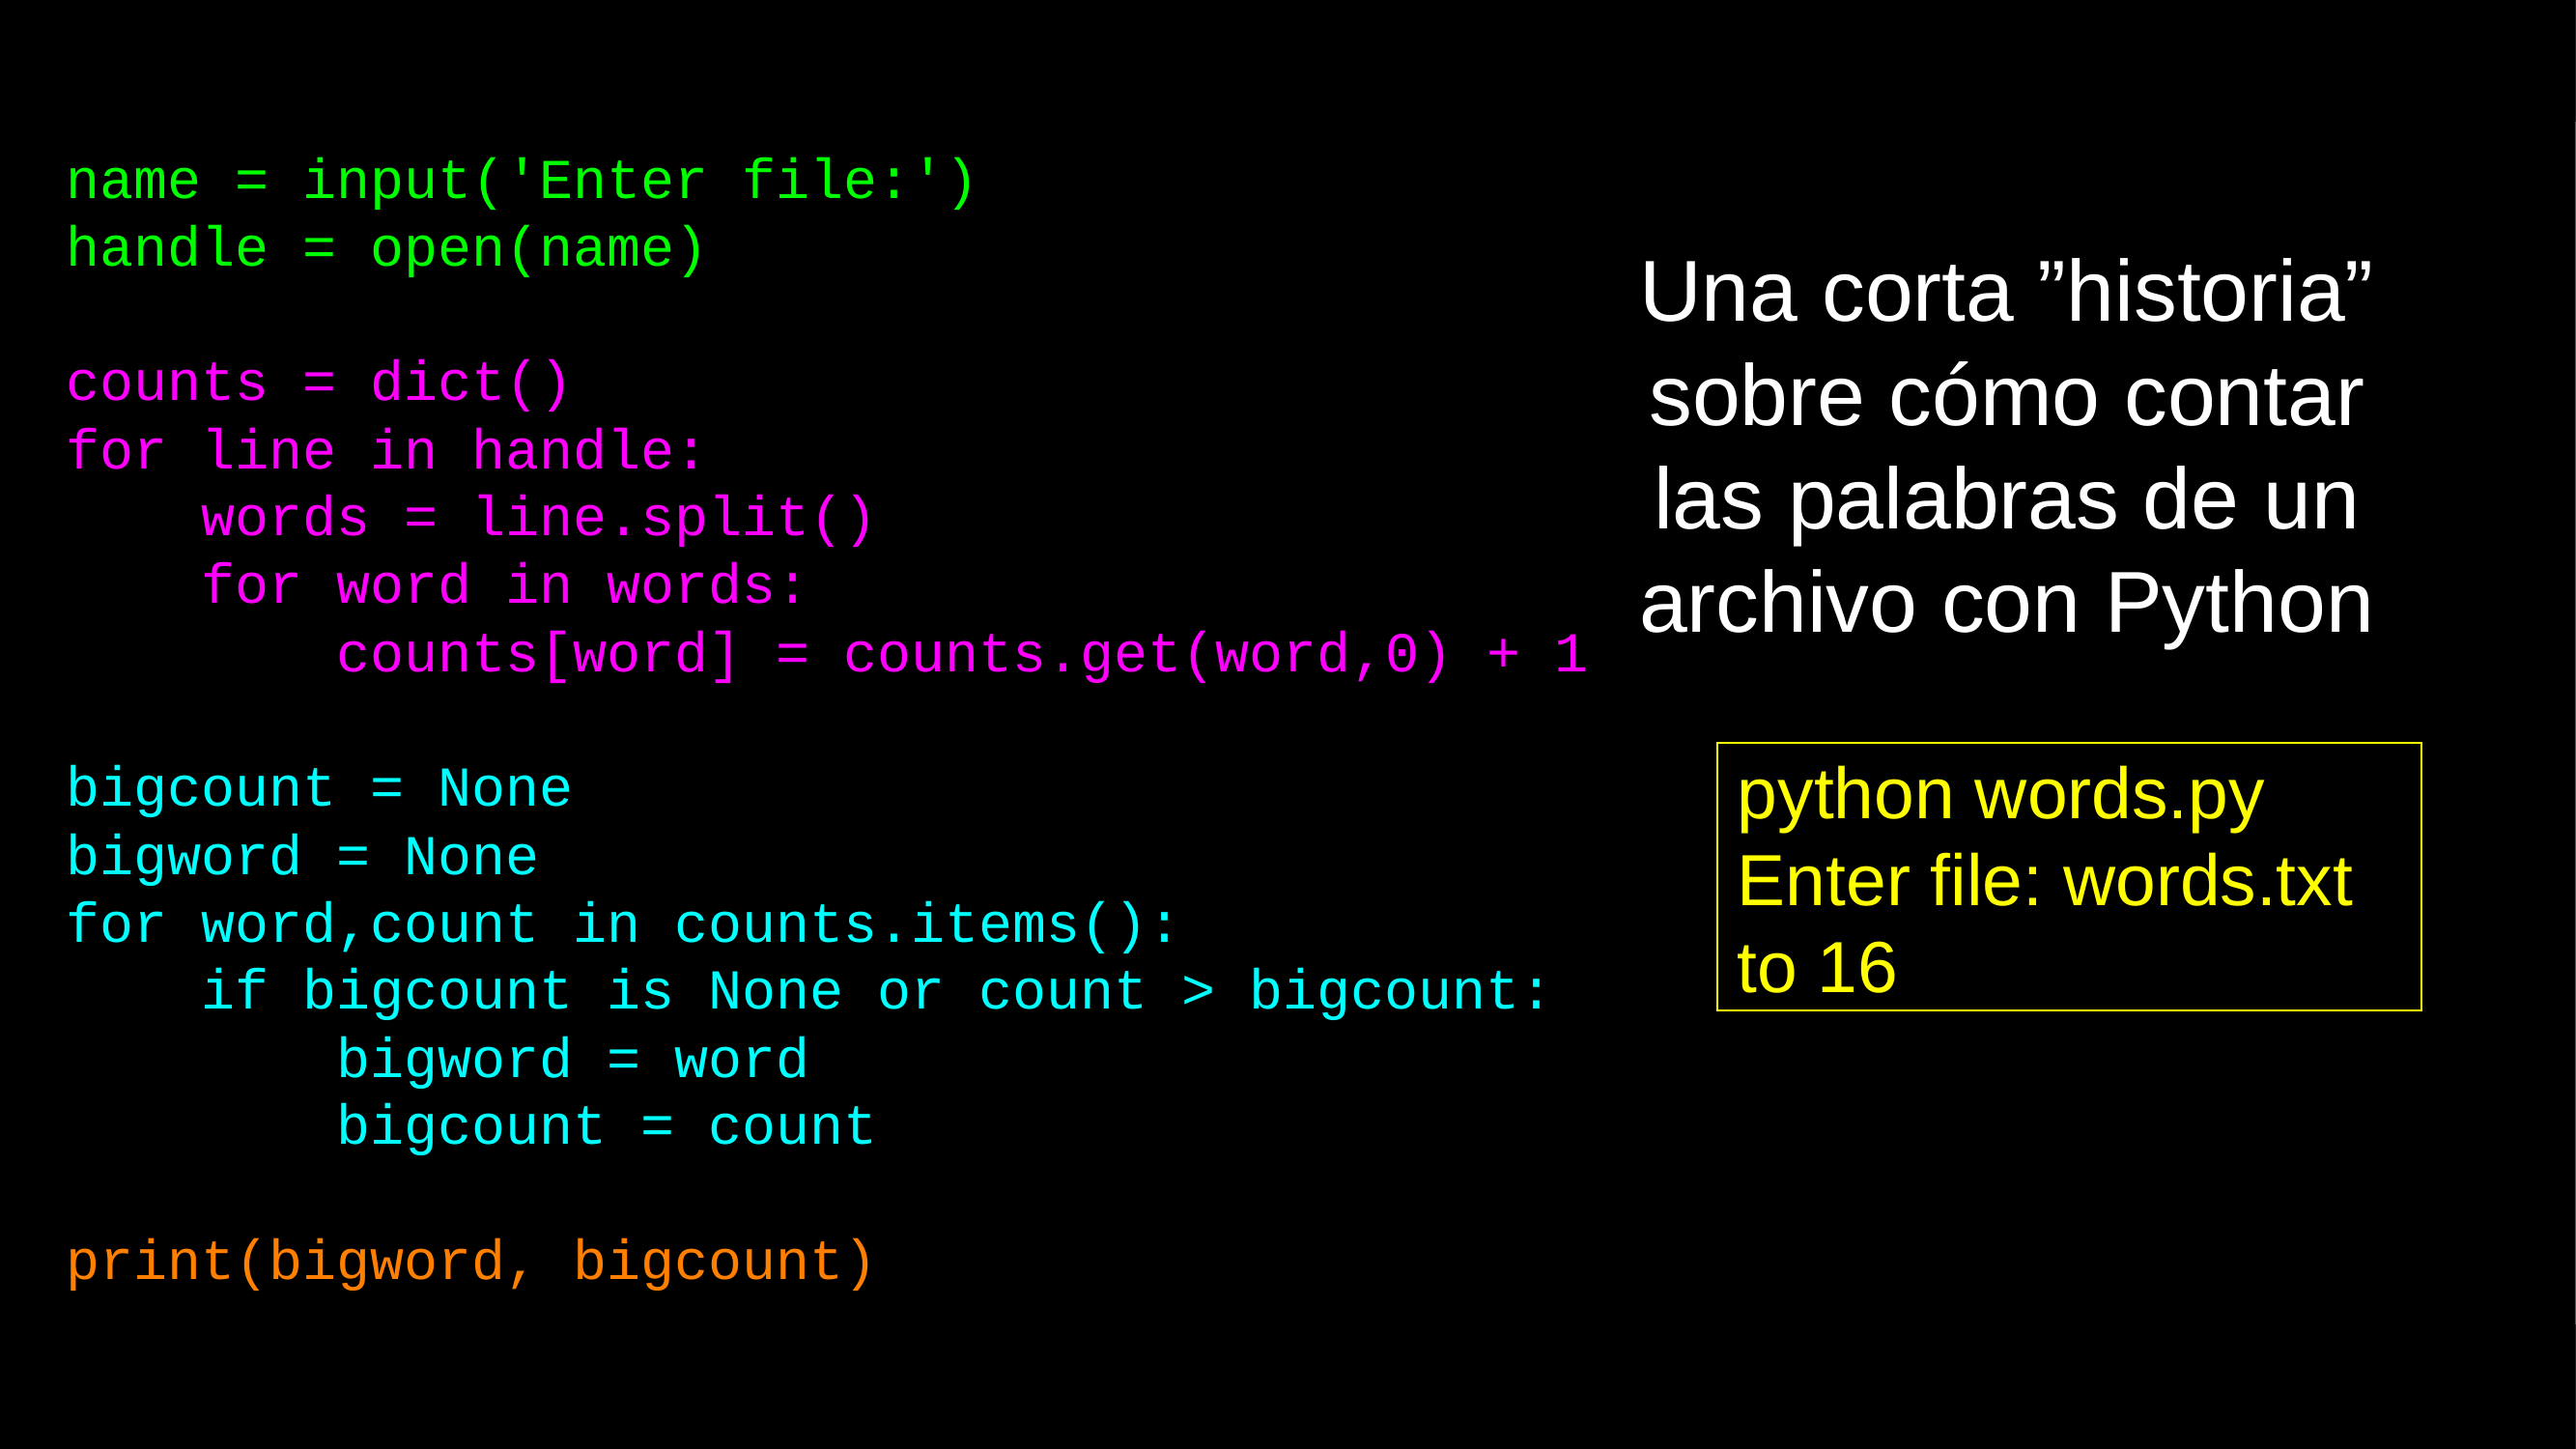

name = input('Enter file:')
handle = open(name)
counts = dict()
for line in handle:
 words = line.split()
 for word in words:
 counts[word] = counts.get(word,0) + 1
bigcount = None
bigword = None
for word,count in counts.items():
 if bigcount is None or count > bigcount:
 bigword = word
 bigcount = count
print(bigword, bigcount)
Una corta ”historia” sobre cómo contar las palabras de un archivo con Python
 python words.py
 Enter file: words.txt
 to 16